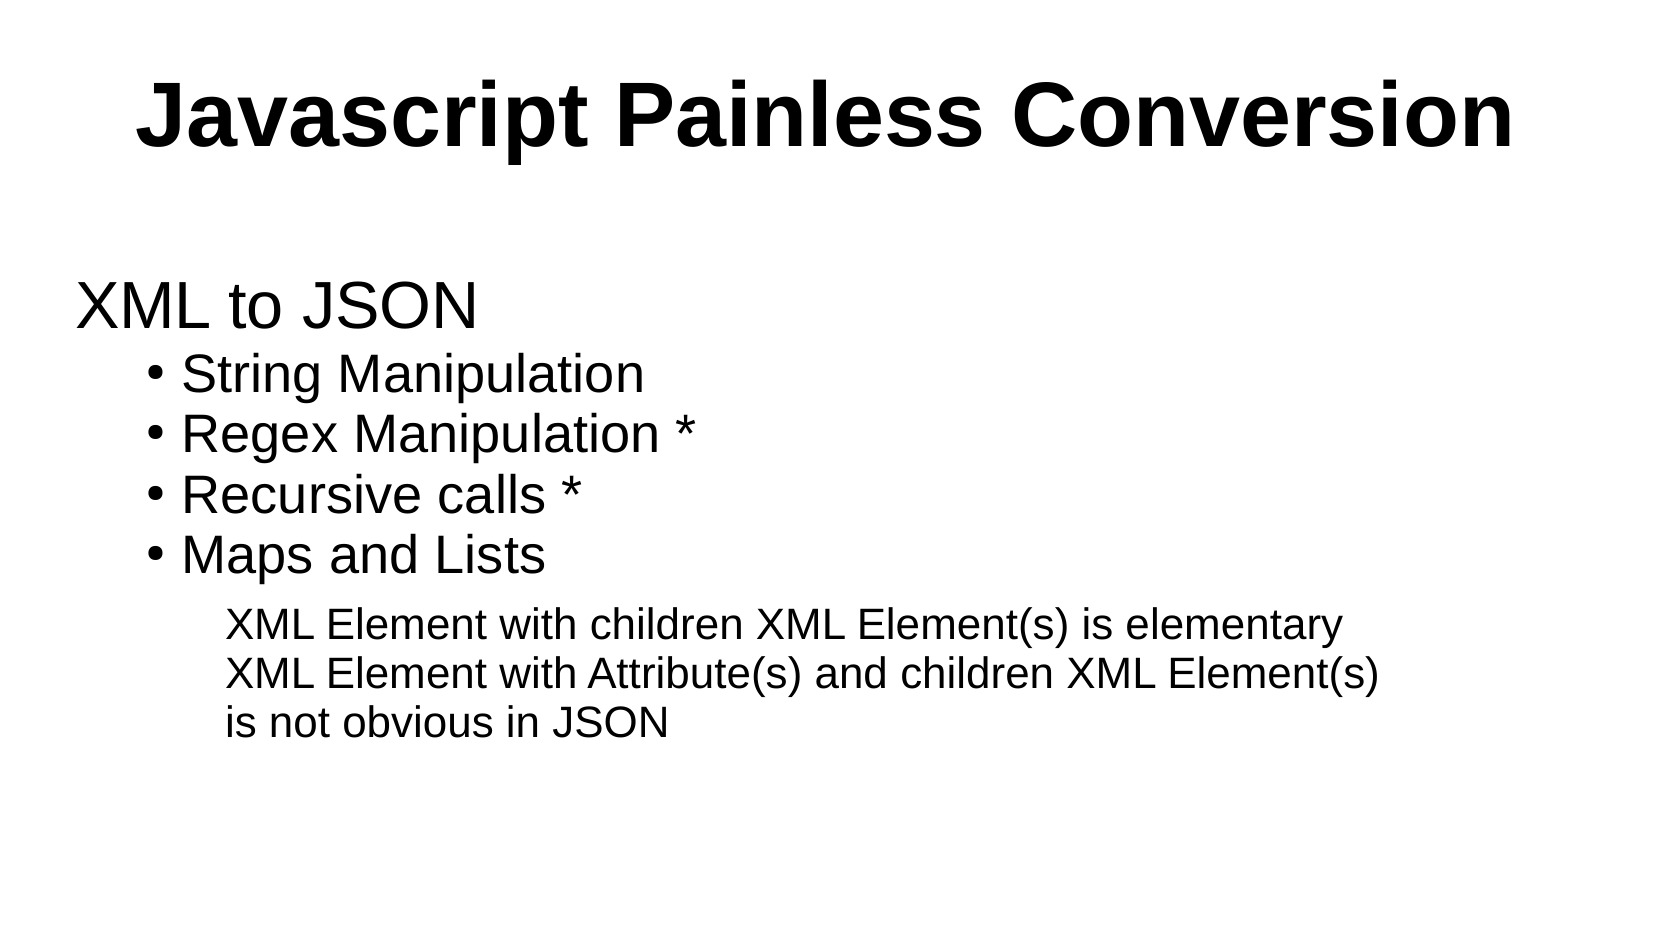

# Javascript Painless Conversion
XML to JSON
String Manipulation
Regex Manipulation *
Recursive calls *
Maps and Lists
XML Element with children XML Element(s) is elementary
XML Element with Attribute(s) and children XML Element(s) is not obvious in JSON